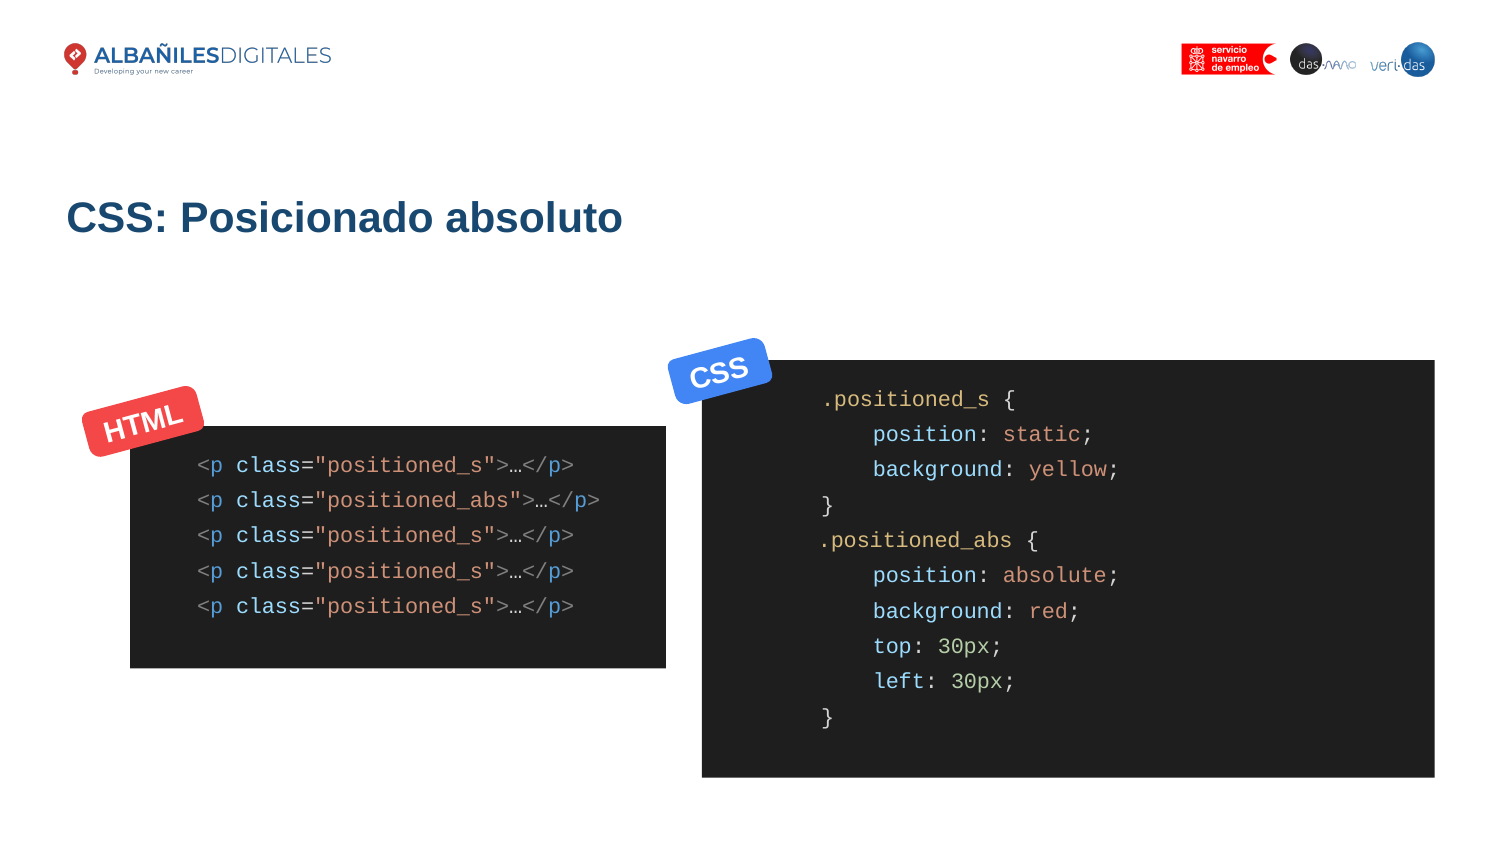

CSS: Posicionado absoluto
CSS
 .positioned_s {
 position: static;
 background: yellow;
 }
 .positioned_abs {
 position: absolute;
 background: red;
 top: 30px;
 left: 30px;
 }
HTML
 <p class="positioned_s">…</p>
 <p class="positioned_abs">…</p>
 <p class="positioned_s">…</p>
 <p class="positioned_s">…</p>
 <p class="positioned_s">…</p>